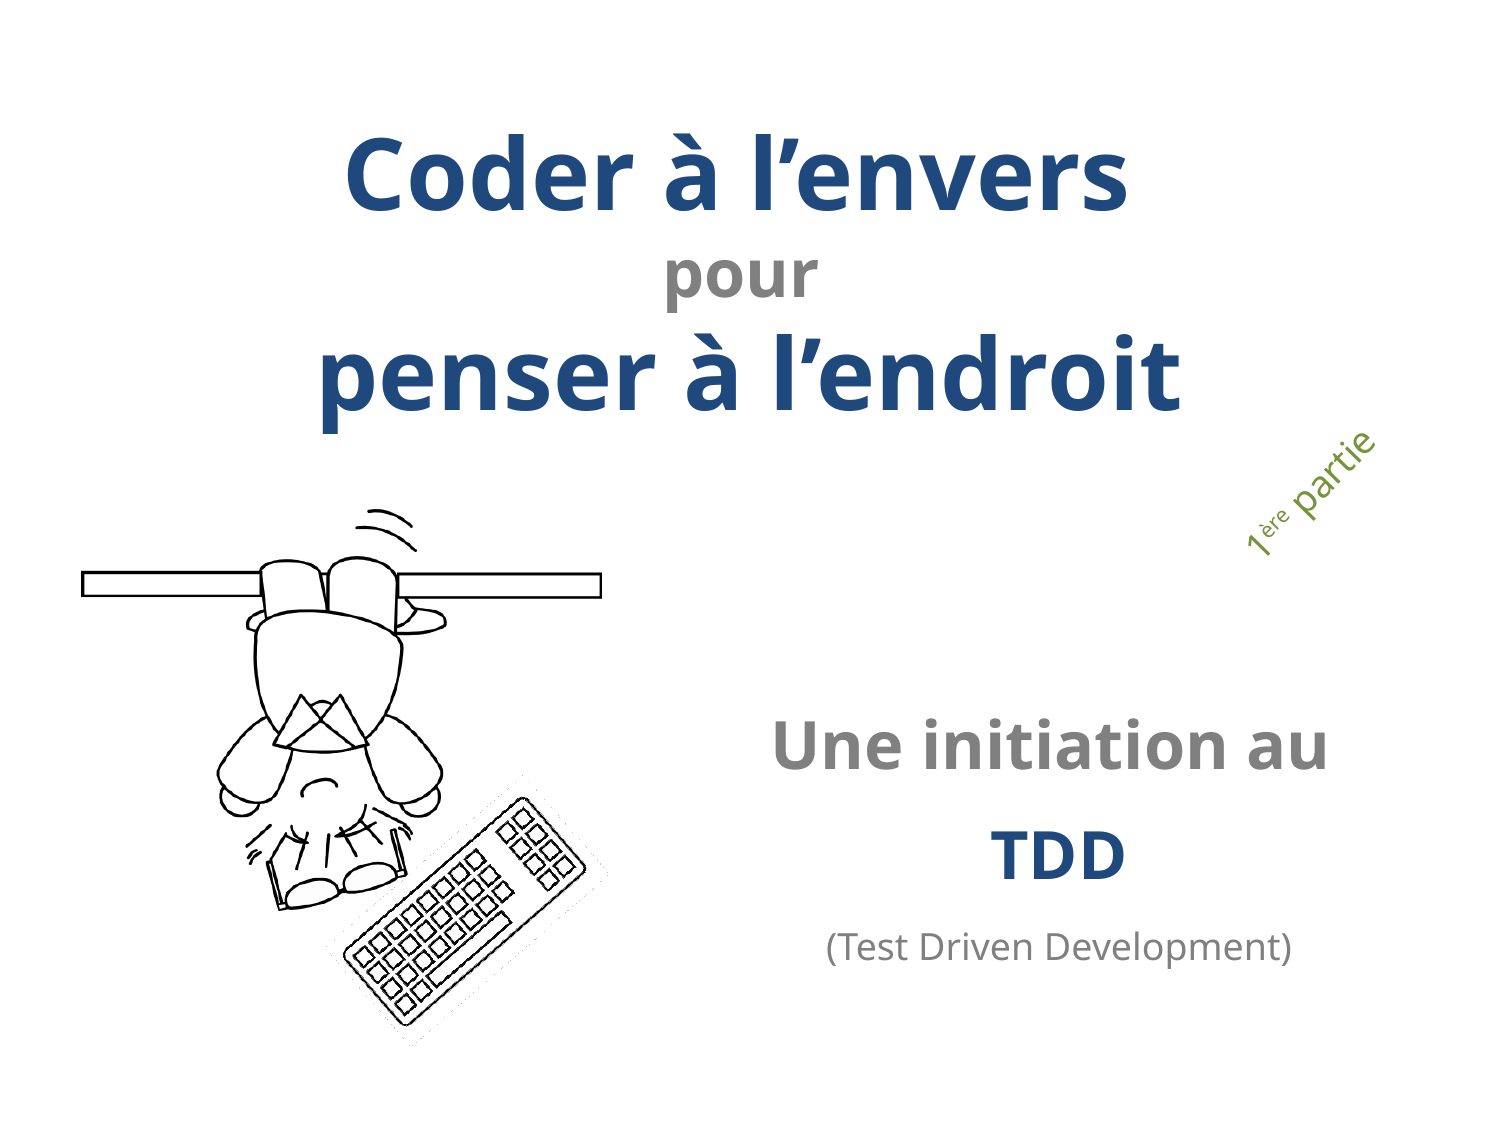

Coder à l’envers
pour
penser à l’endroit
1ère partie
Une initiation au
TDD
(Test Driven Development)